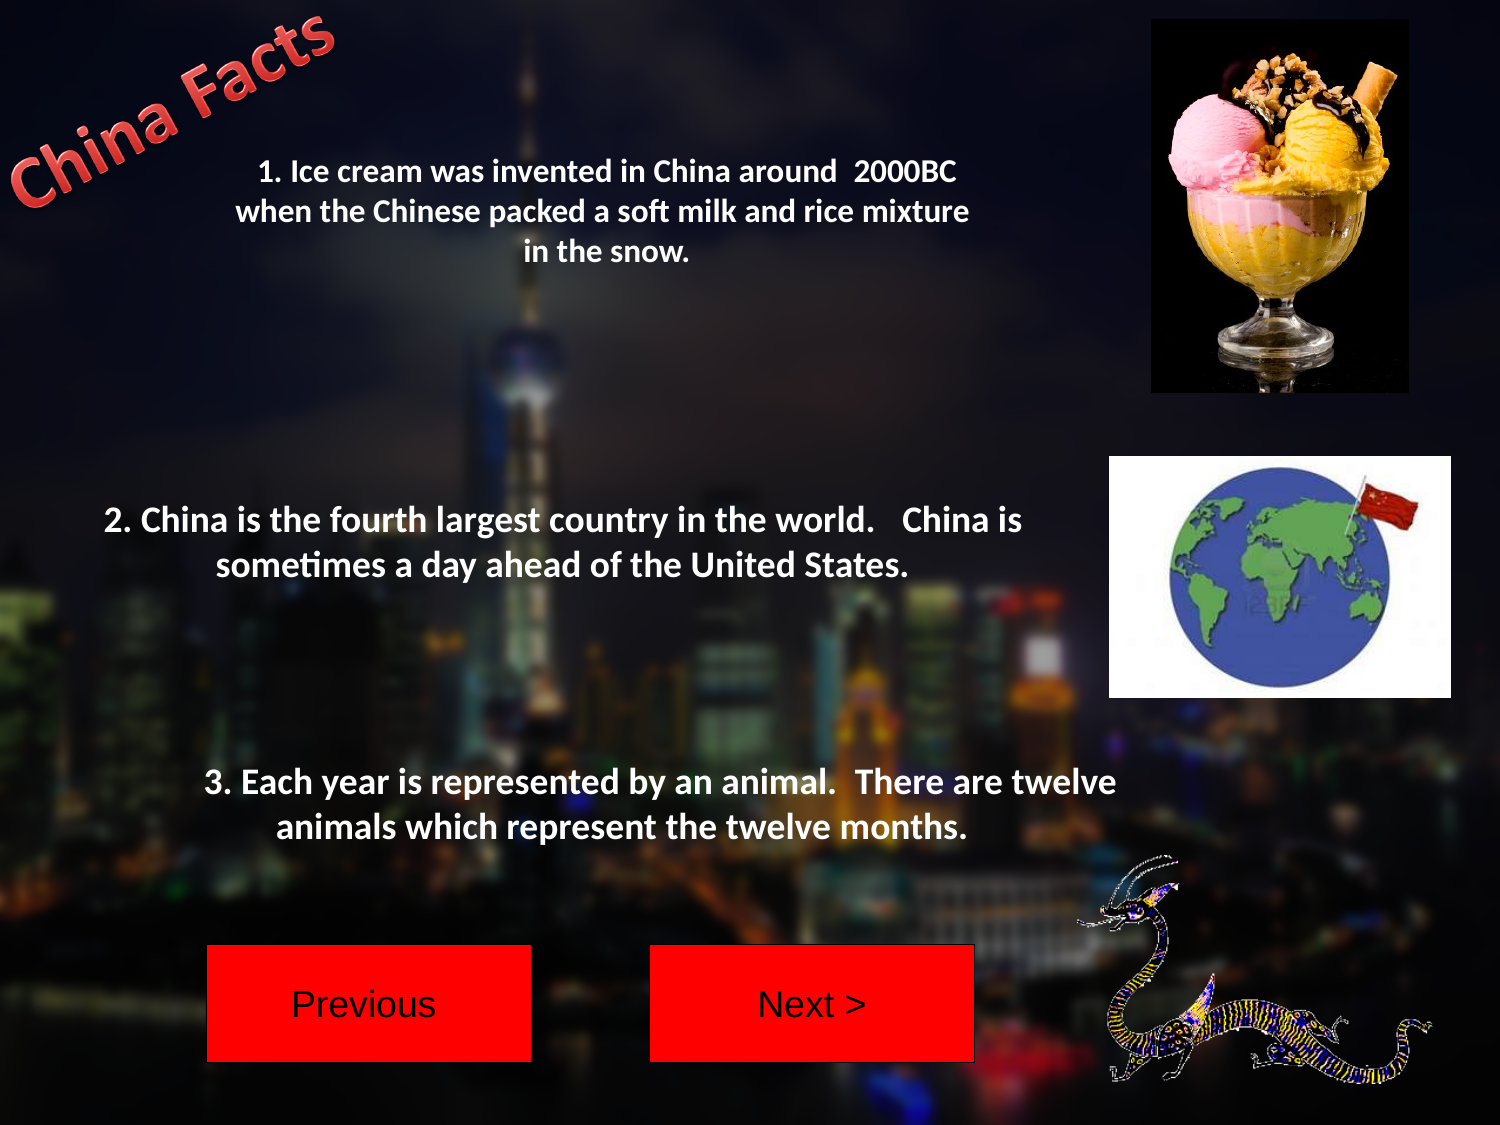

# 1. Ice cream was invented in China around  2000BC when the Chinese packed a soft milk and rice mixture in the snow.
2. China is the fourth largest country in the world.   China is sometimes a day ahead of the United States.
3. Each year is represented by an animal.  There are twelve animals which represent the twelve months.
Previous
Next >